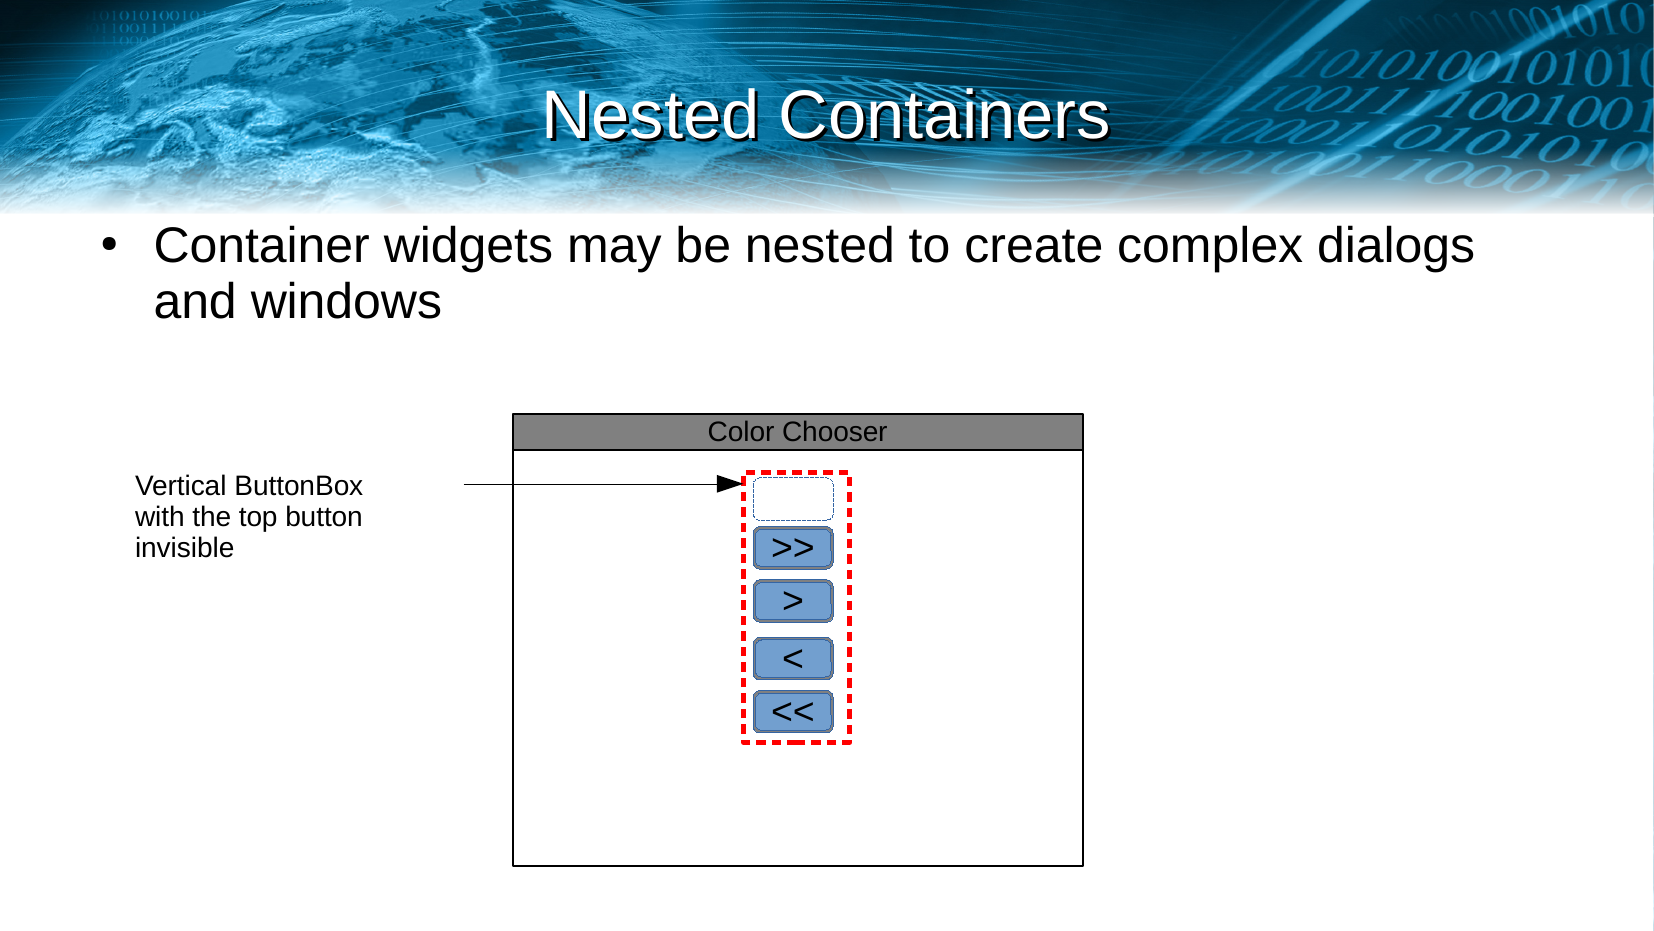

# Nested Containers
Container widgets may be nested to create complex dialogs and windows
Color Chooser
Vertical ButtonBox
with the top button
invisible
>>
>
<
<<